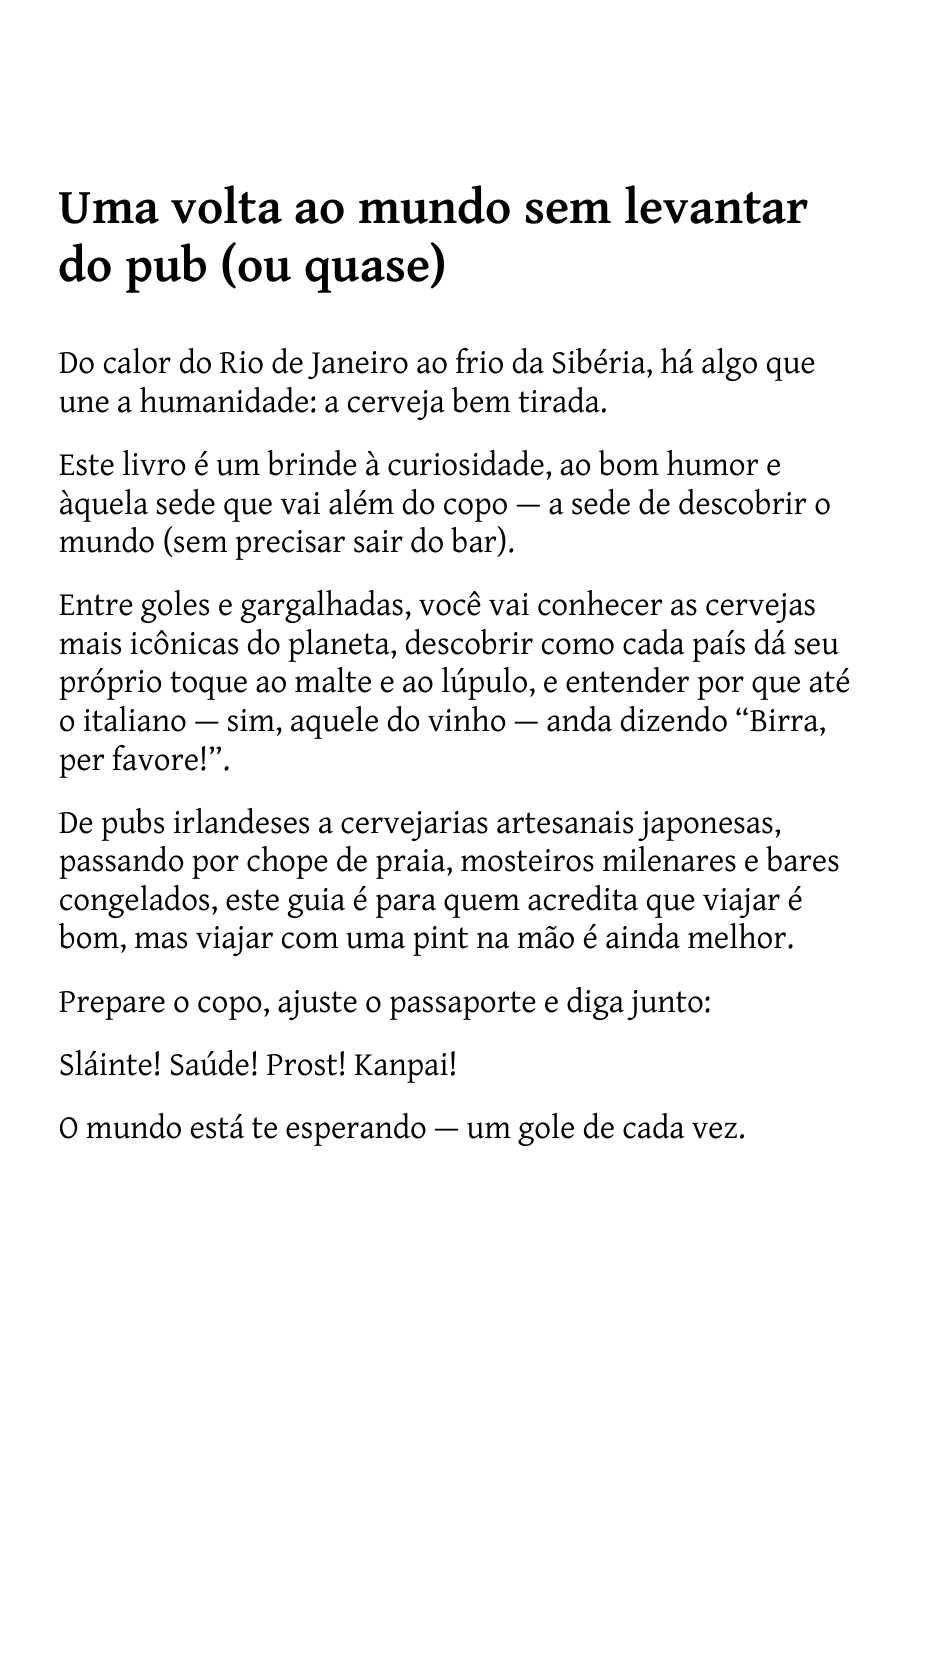

Uma volta ao mundo sem levantar do pub (ou quase)
# Do calor do Rio de Janeiro ao frio da Sibéria, há algo que une a humanidade: a cerveja bem tirada.
Este livro é um brinde à curiosidade, ao bom humor e àquela sede que vai além do copo — a sede de descobrir o mundo (sem precisar sair do bar).
Entre goles e gargalhadas, você vai conhecer as cervejas mais icônicas do planeta, descobrir como cada país dá seu próprio toque ao malte e ao lúpulo, e entender por que até o italiano — sim, aquele do vinho — anda dizendo “Birra, per favore!”.
De pubs irlandeses a cervejarias artesanais japonesas, passando por chope de praia, mosteiros milenares e bares congelados, este guia é para quem acredita que viajar é bom, mas viajar com uma pint na mão é ainda melhor.
Prepare o copo, ajuste o passaporte e diga junto:
Sláinte! Saúde! Prost! Kanpai!
O mundo está te esperando — um gole de cada vez.